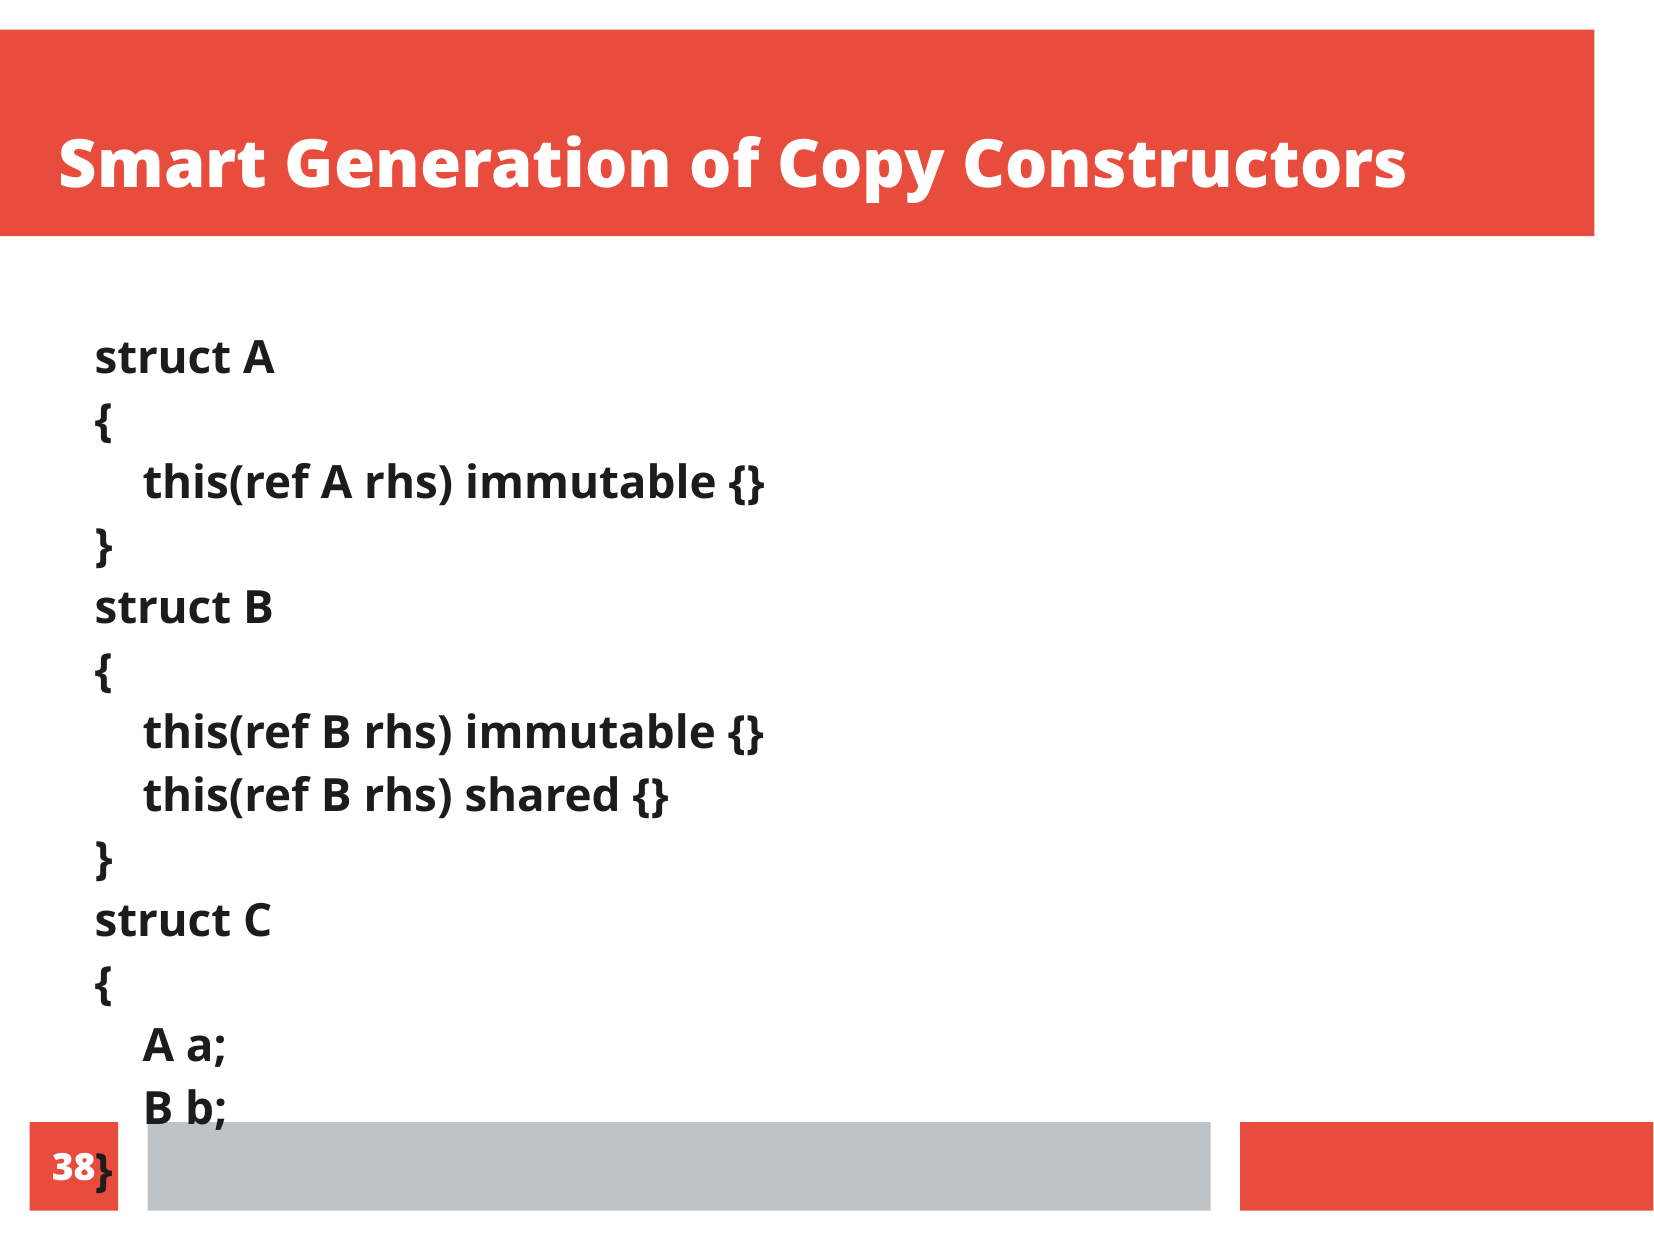

# Smart Generation of Copy Constructors
struct A
{
 this(ref A rhs) immutable {}
}
struct B
{
 this(ref B rhs) immutable {}
 this(ref B rhs) shared {}
}
struct C
{
 A a;
 B b;
}
38